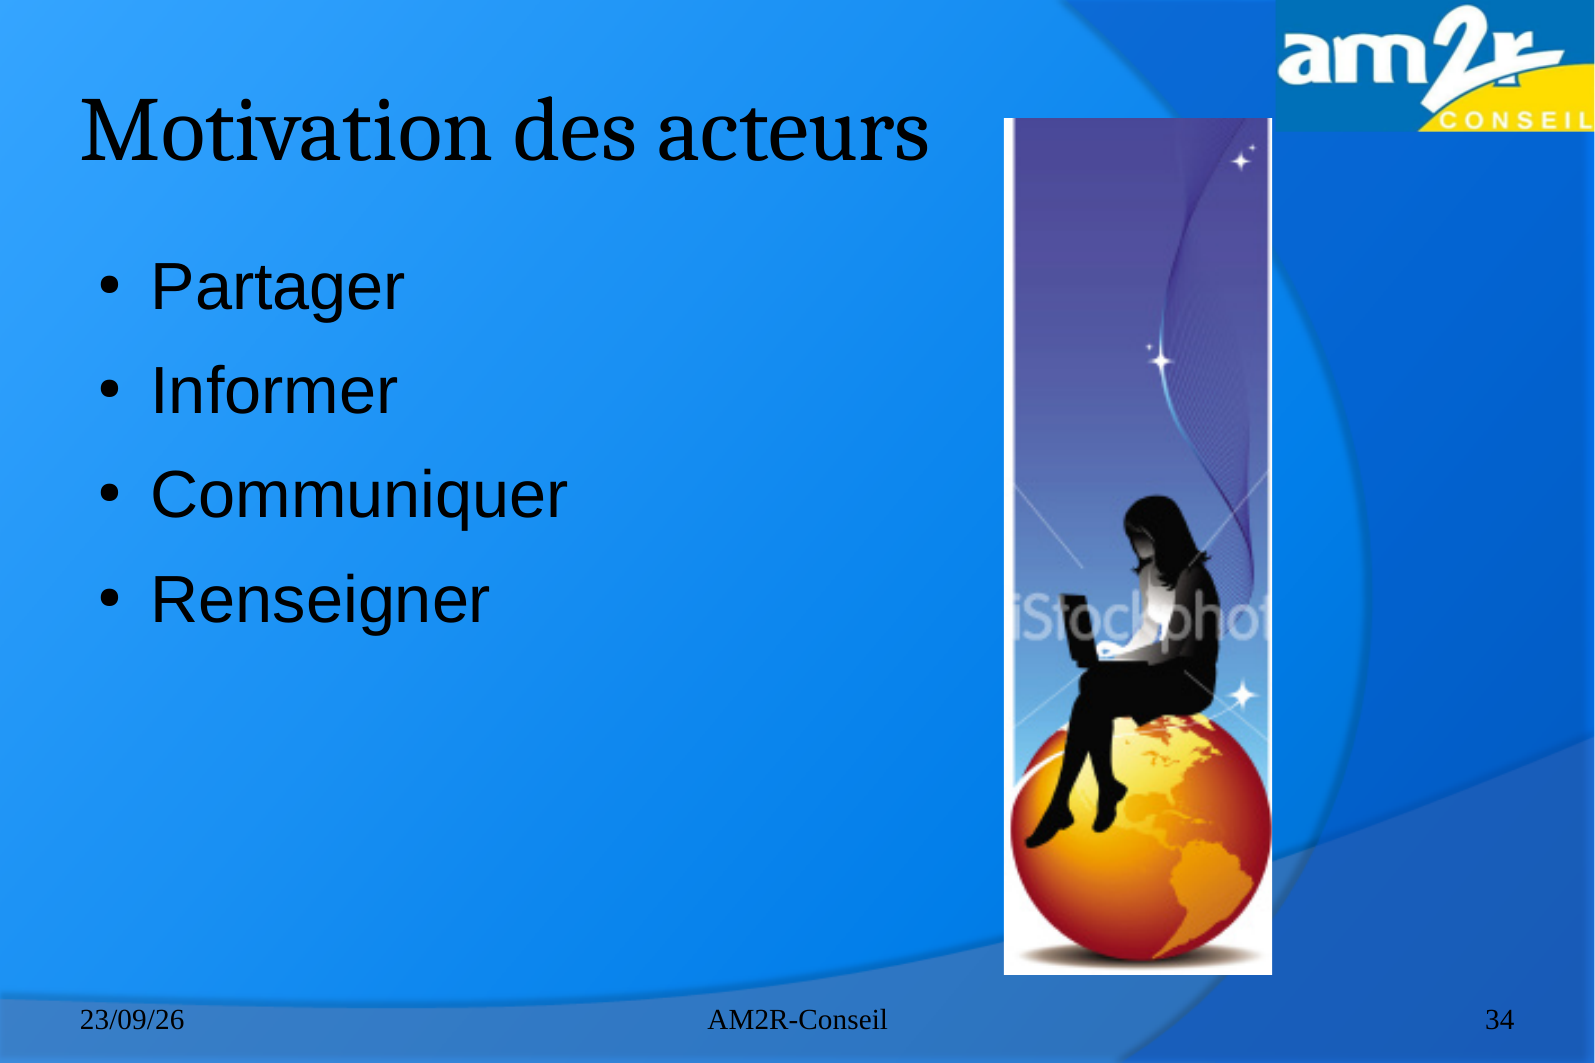

# Motivation des acteurs
Partager
Informer
Communiquer
Renseigner
AM2R-Conseil
34